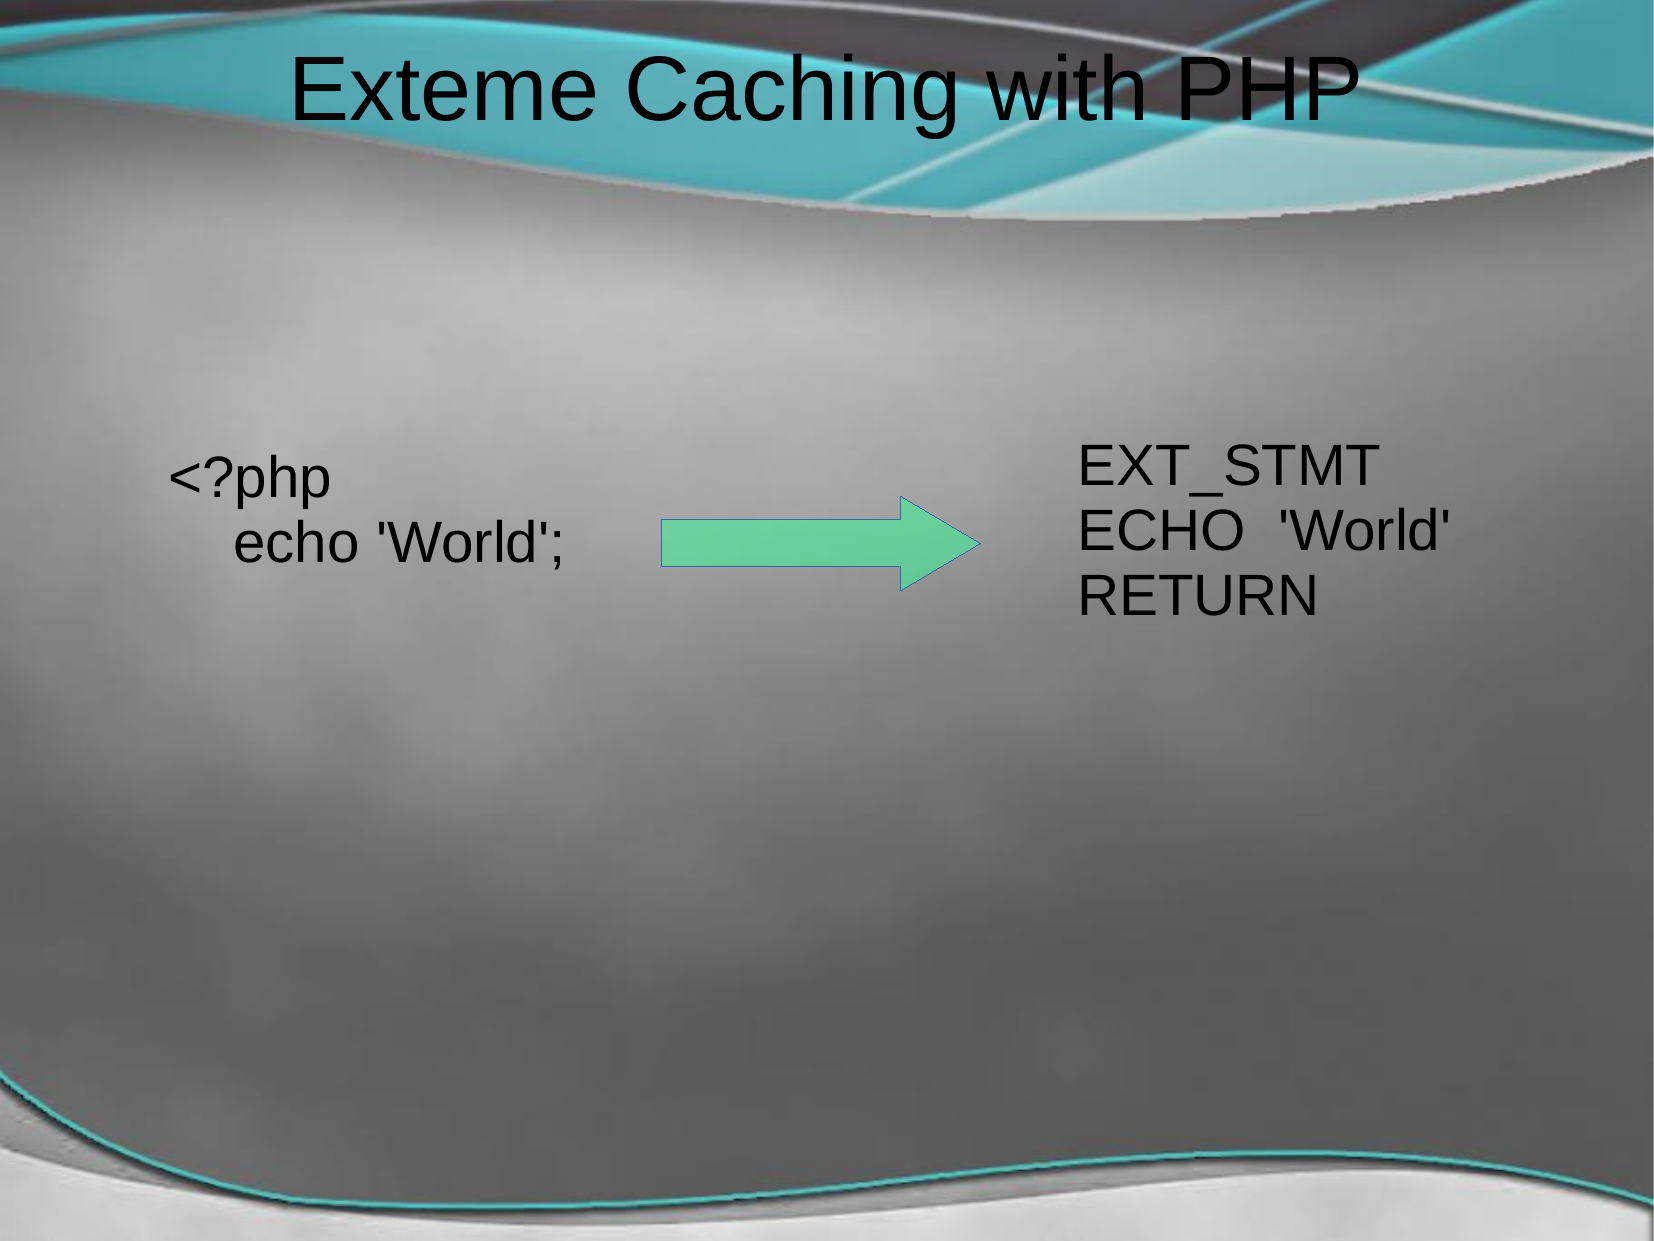

# Exteme Caching with PHP
EXT_STMT
ECHO 'World'
RETURN
<?php
 echo 'World';